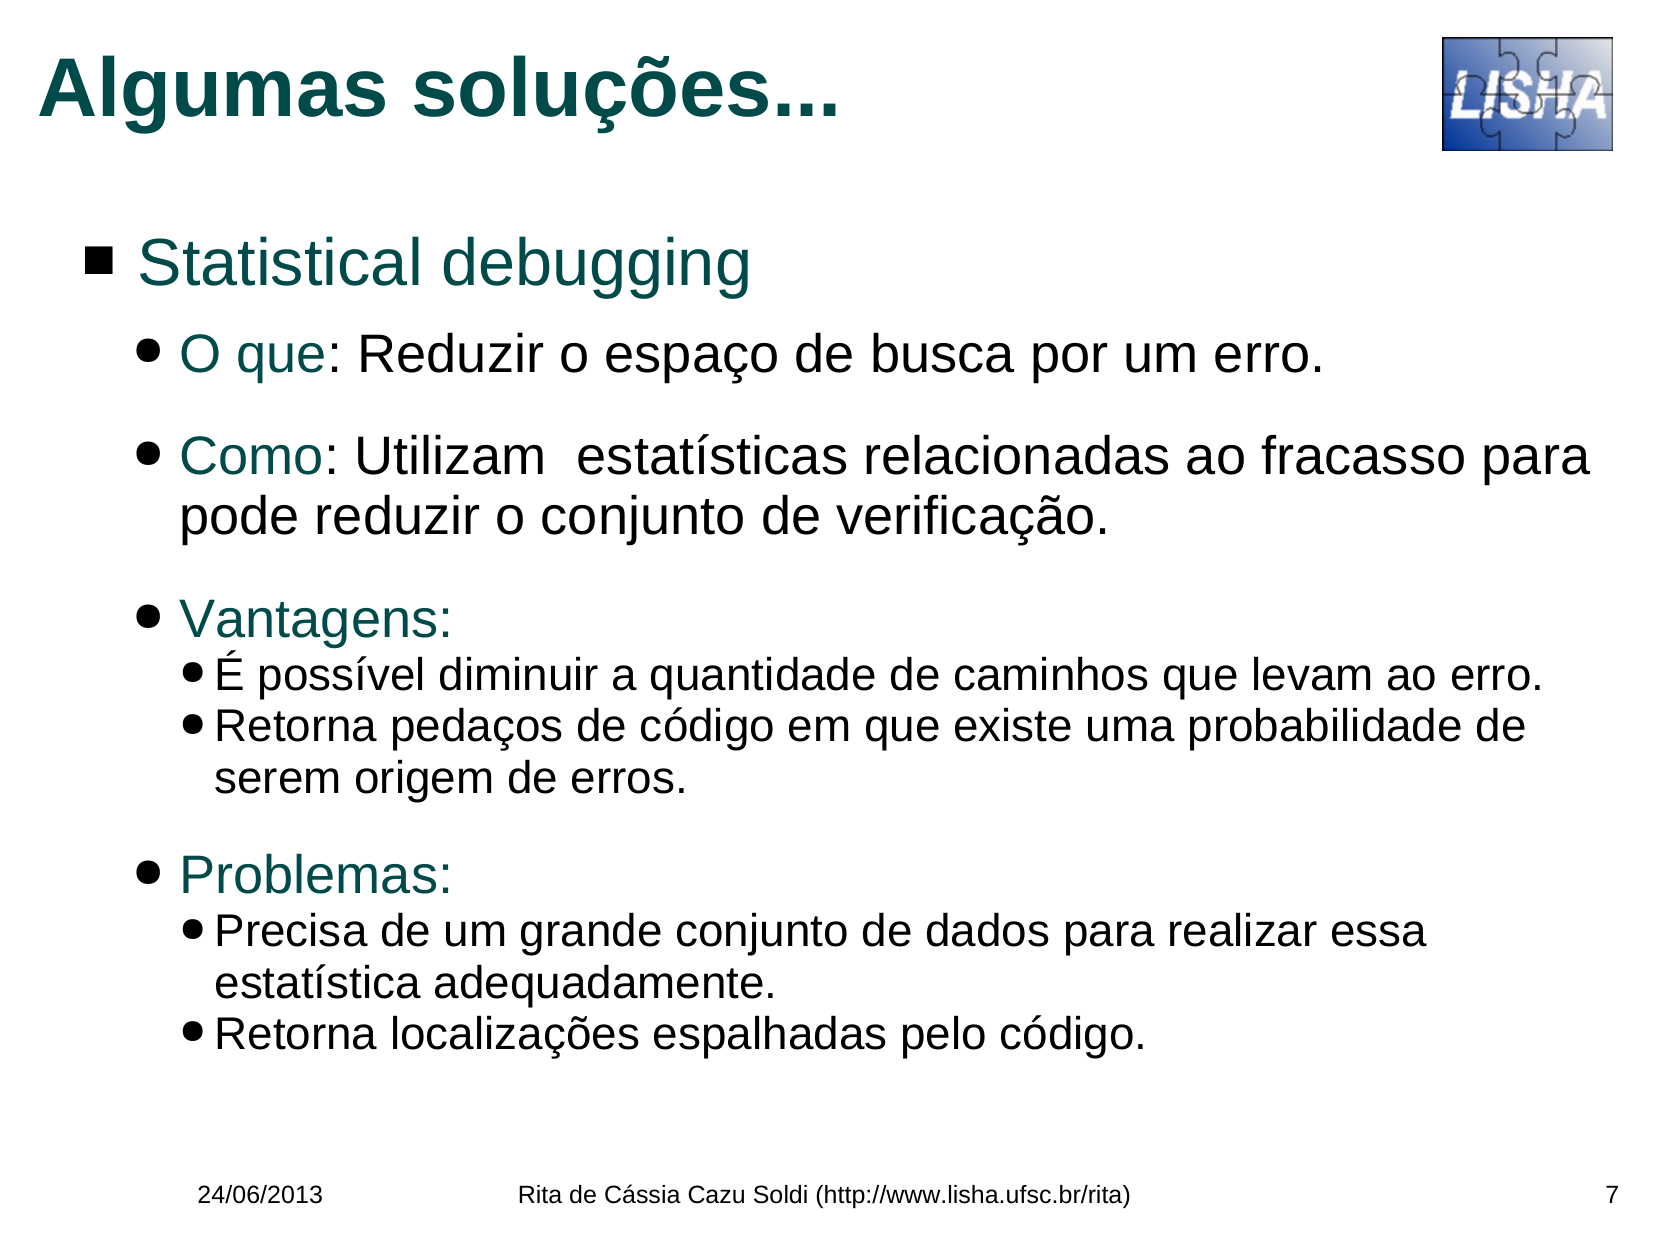

# Algumas soluções...
Statistical debugging
O que: Reduzir o espaço de busca por um erro.
Como: Utilizam estatísticas relacionadas ao fracasso para pode reduzir o conjunto de verificação.
Vantagens:
É possível diminuir a quantidade de caminhos que levam ao erro.
Retorna pedaços de código em que existe uma probabilidade de serem origem de erros.
Problemas:
Precisa de um grande conjunto de dados para realizar essa estatística adequadamente.
Retorna localizações espalhadas pelo código.